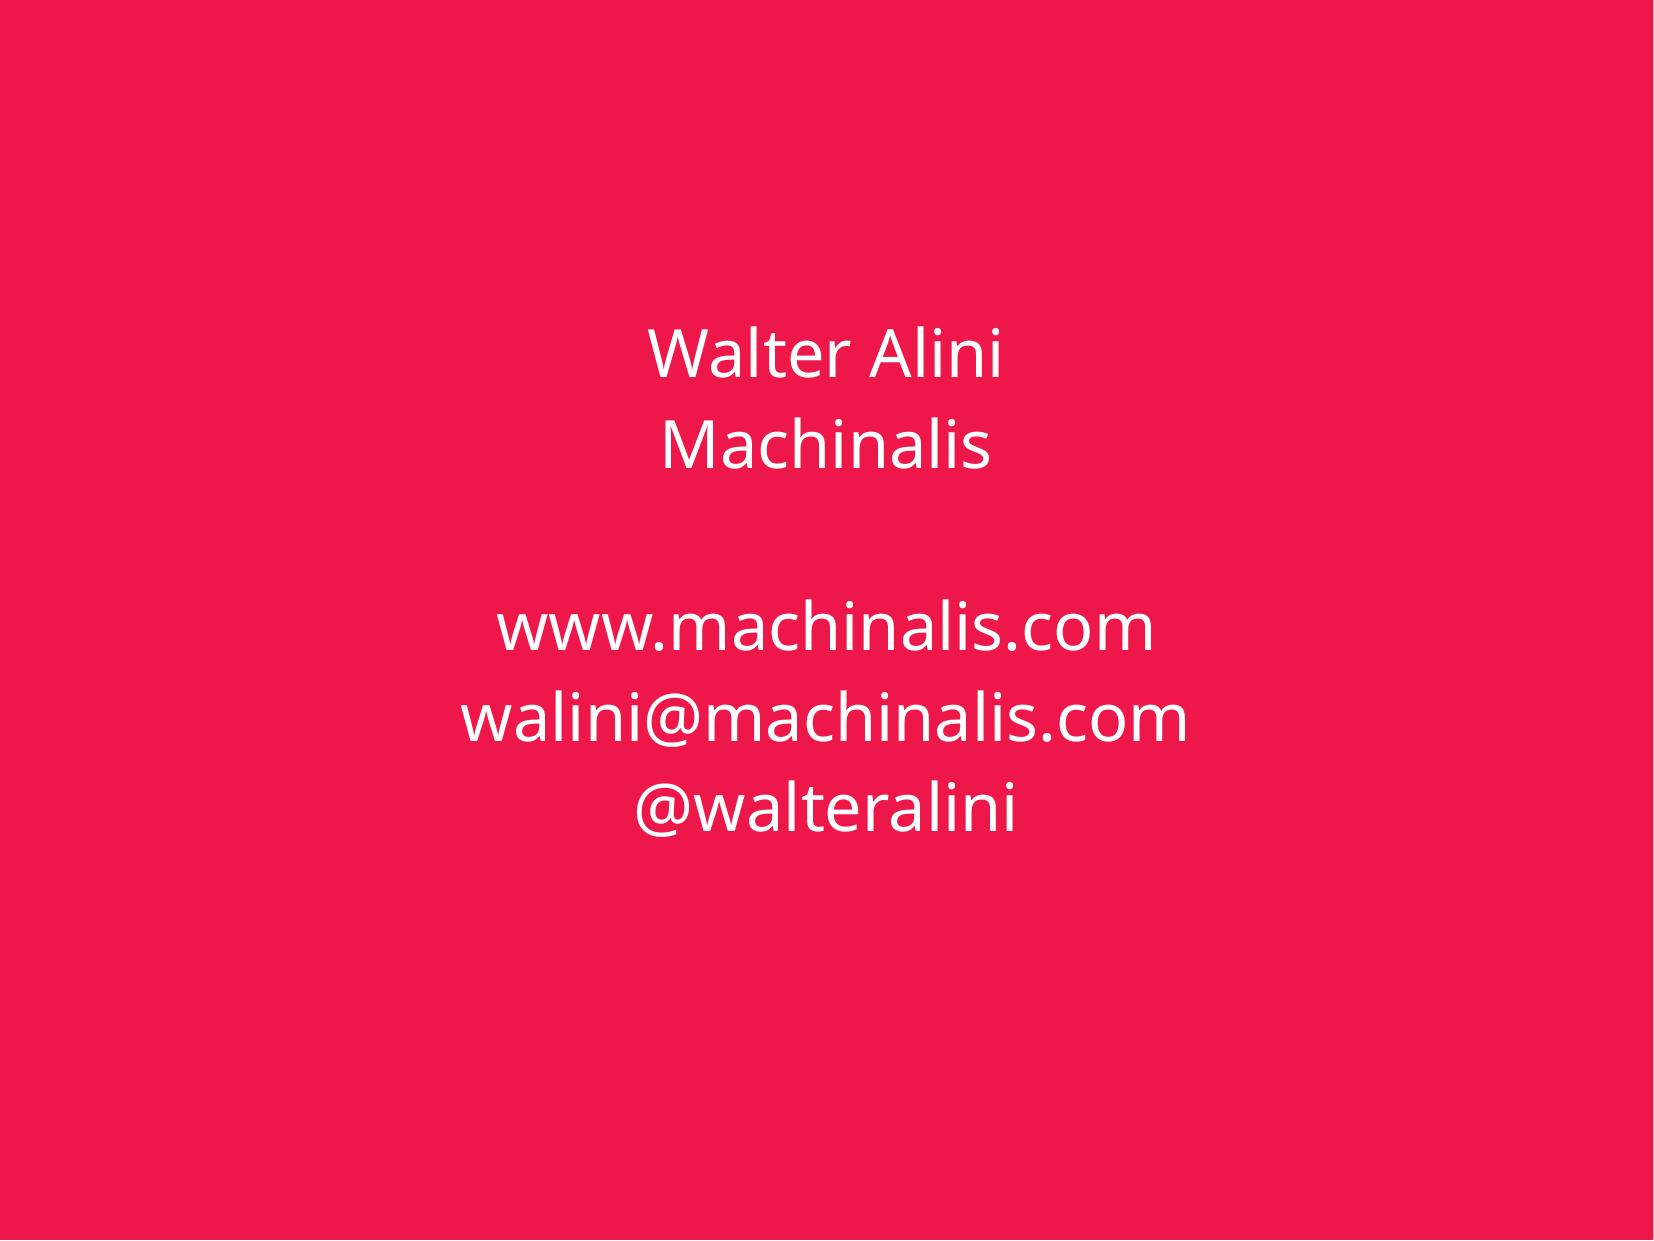

# Walter Alini
Machinalis
www.machinalis.com
walini@machinalis.com
@walteralini